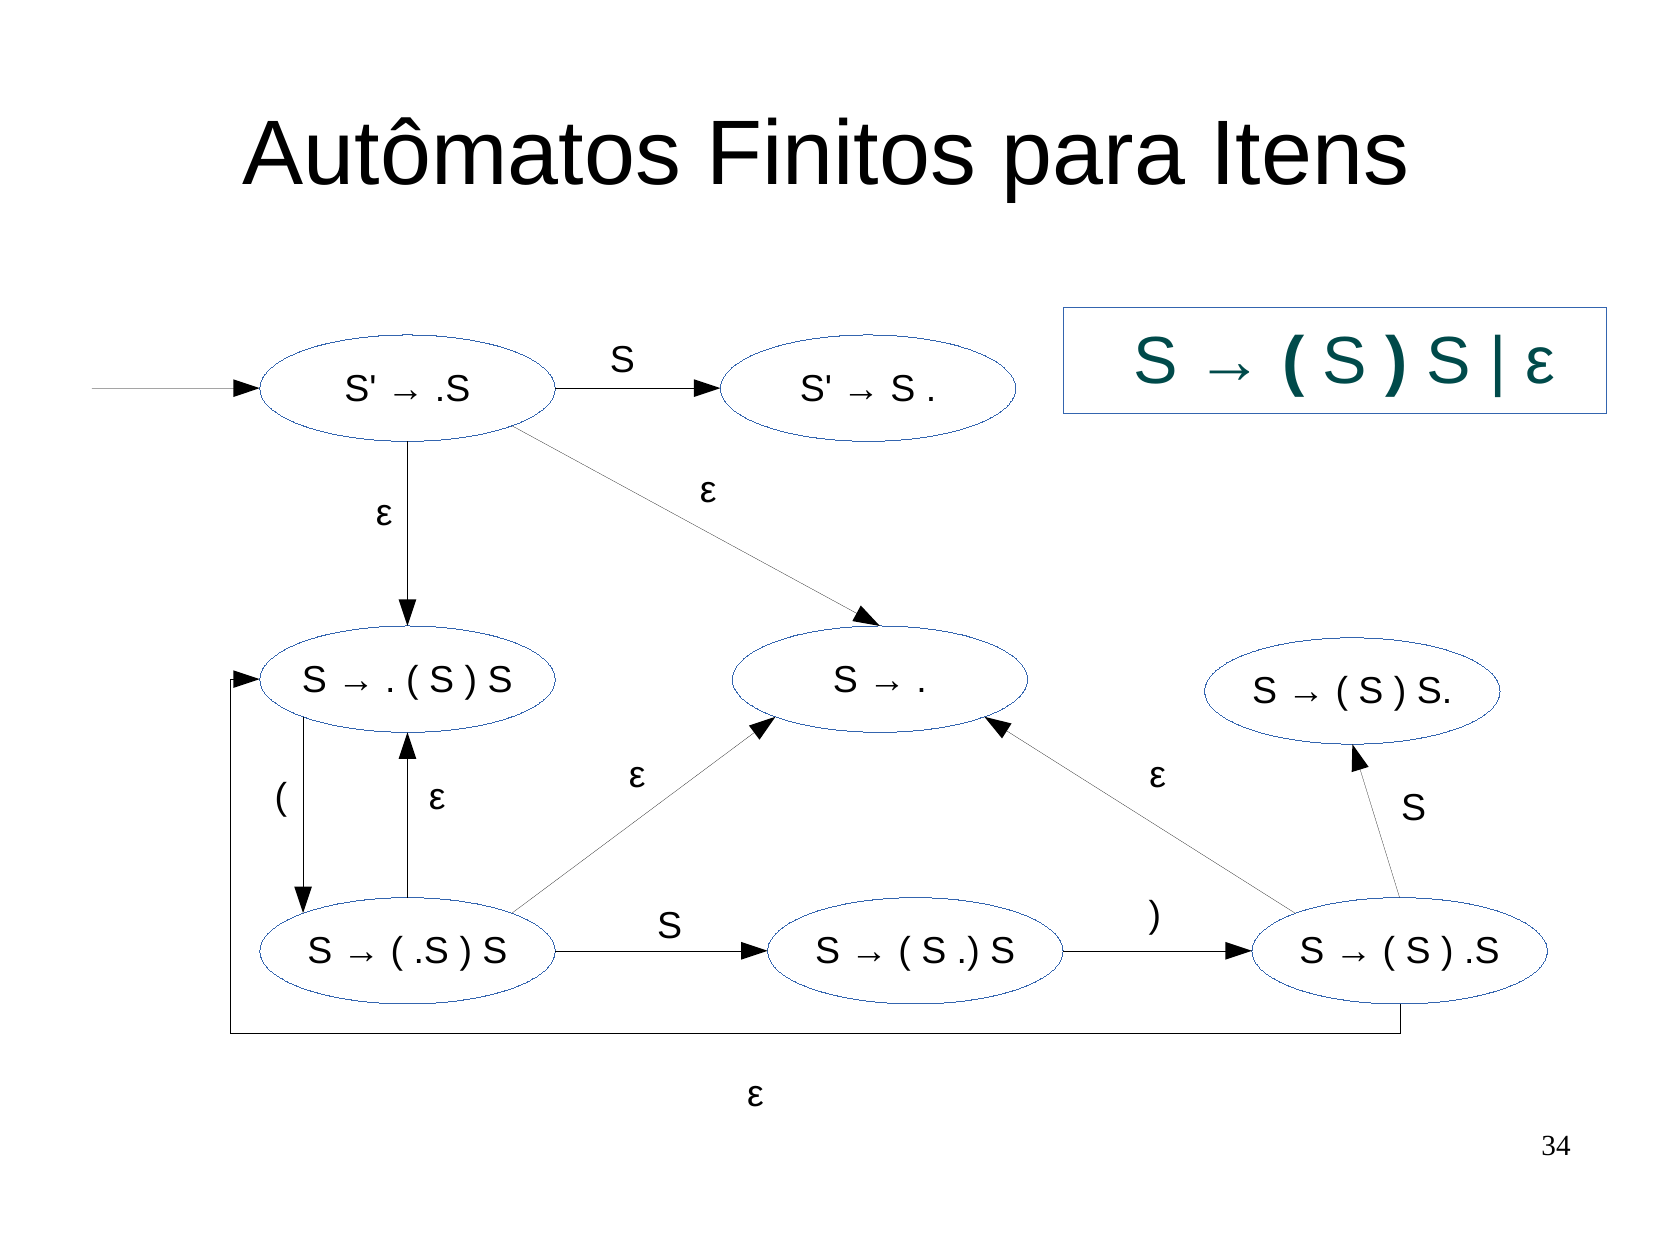

# Autômatos Finitos para Itens
S → ( S ) S | ε
S
S' → .S
S' → S .
ε
ε
S → . ( S ) S
S → .
S → ( S ) S.
ε
ε
(
ε
S
)
S → ( .S ) S
S
S → ( S .) S
S → ( S ) .S
ε
34